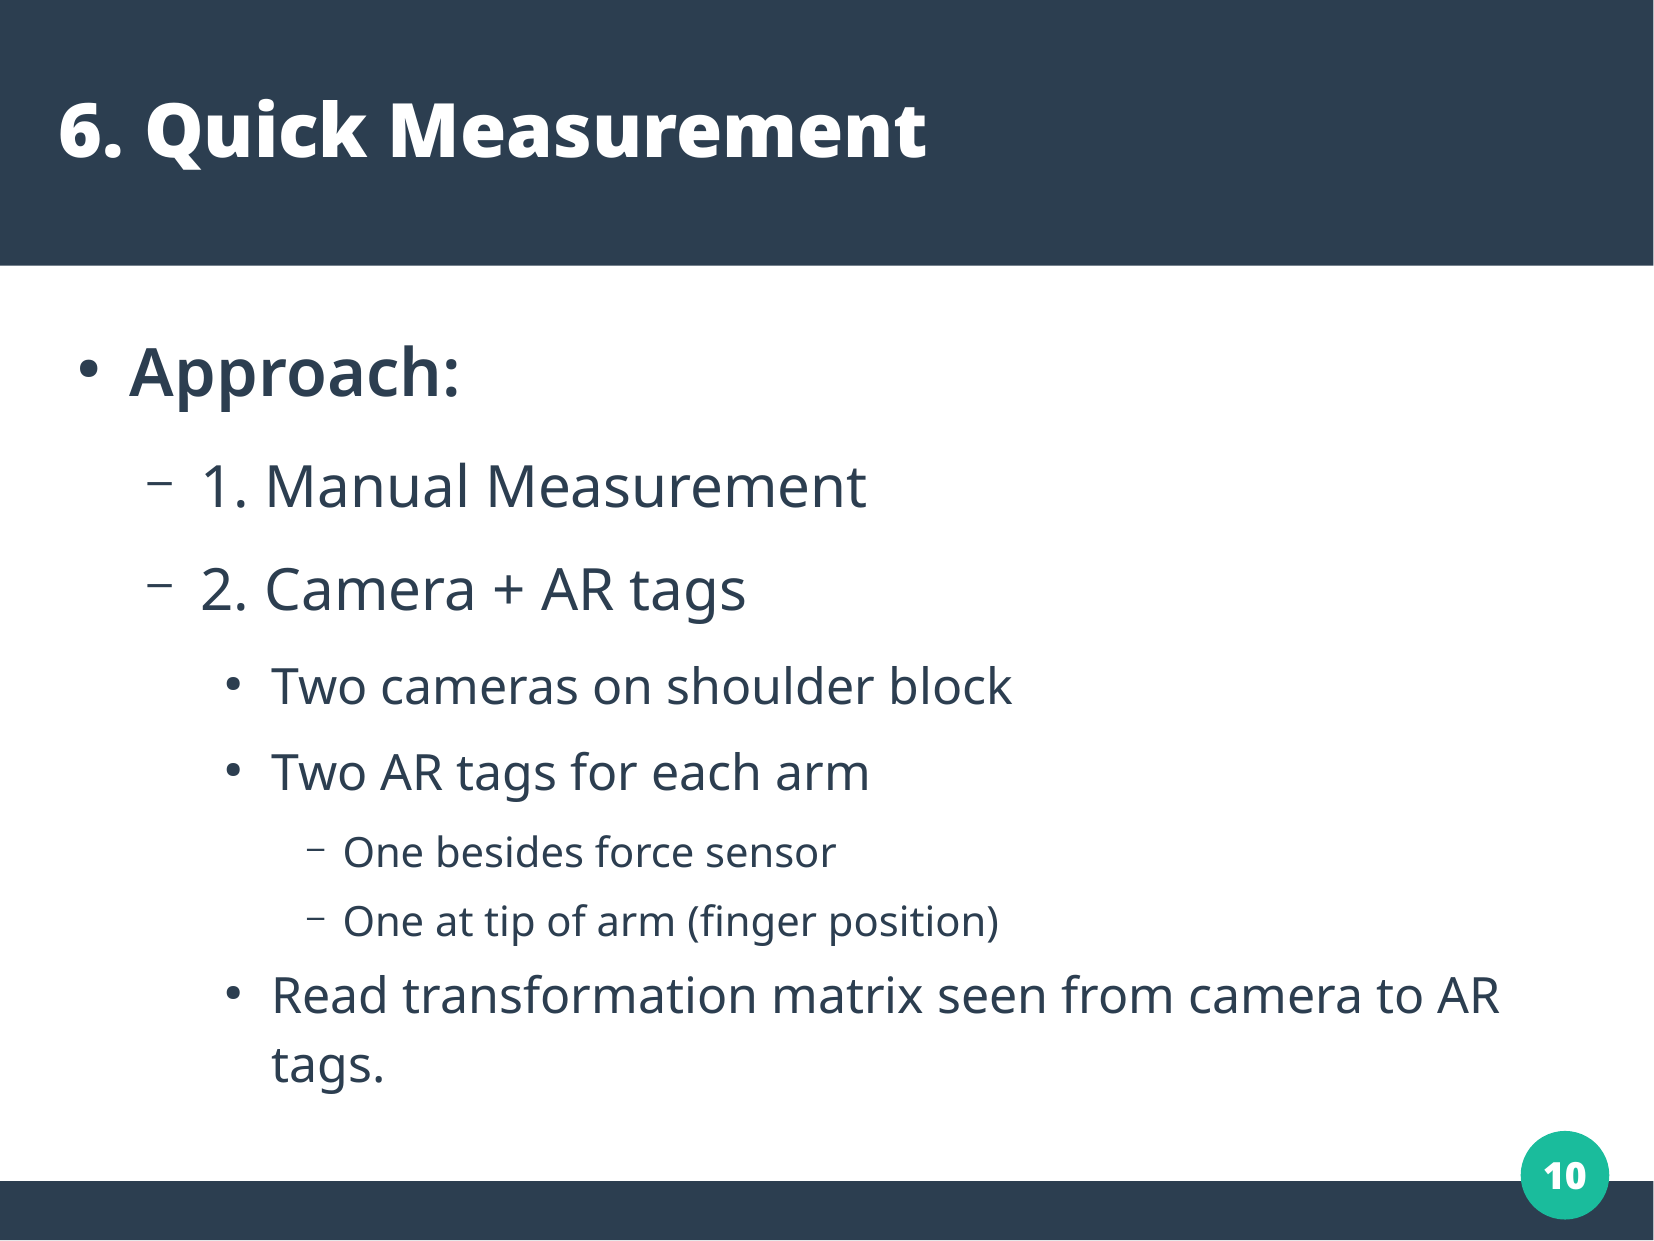

# 6. Quick Measurement
Approach:
1. Manual Measurement
2. Camera + AR tags
Two cameras on shoulder block
Two AR tags for each arm
One besides force sensor
One at tip of arm (finger position)
Read transformation matrix seen from camera to AR tags.
10